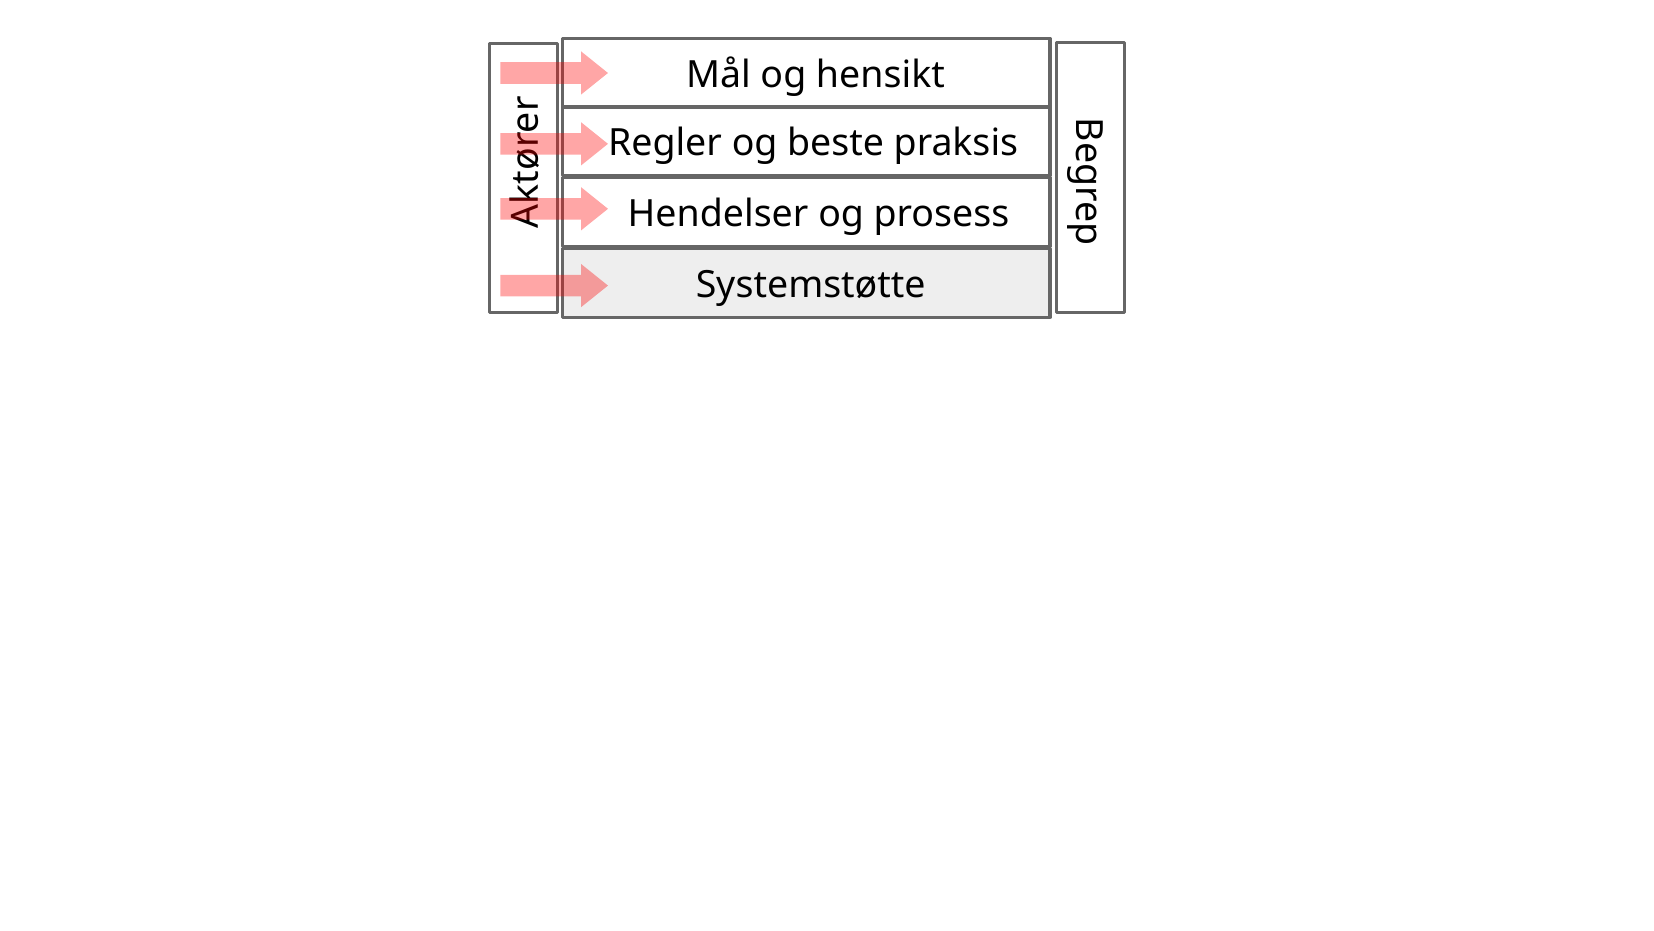

Mål og hensikt
 Regler og beste praksis
 Begrep
 Aktører
 Hendelser og prosess
 Systemstøtte